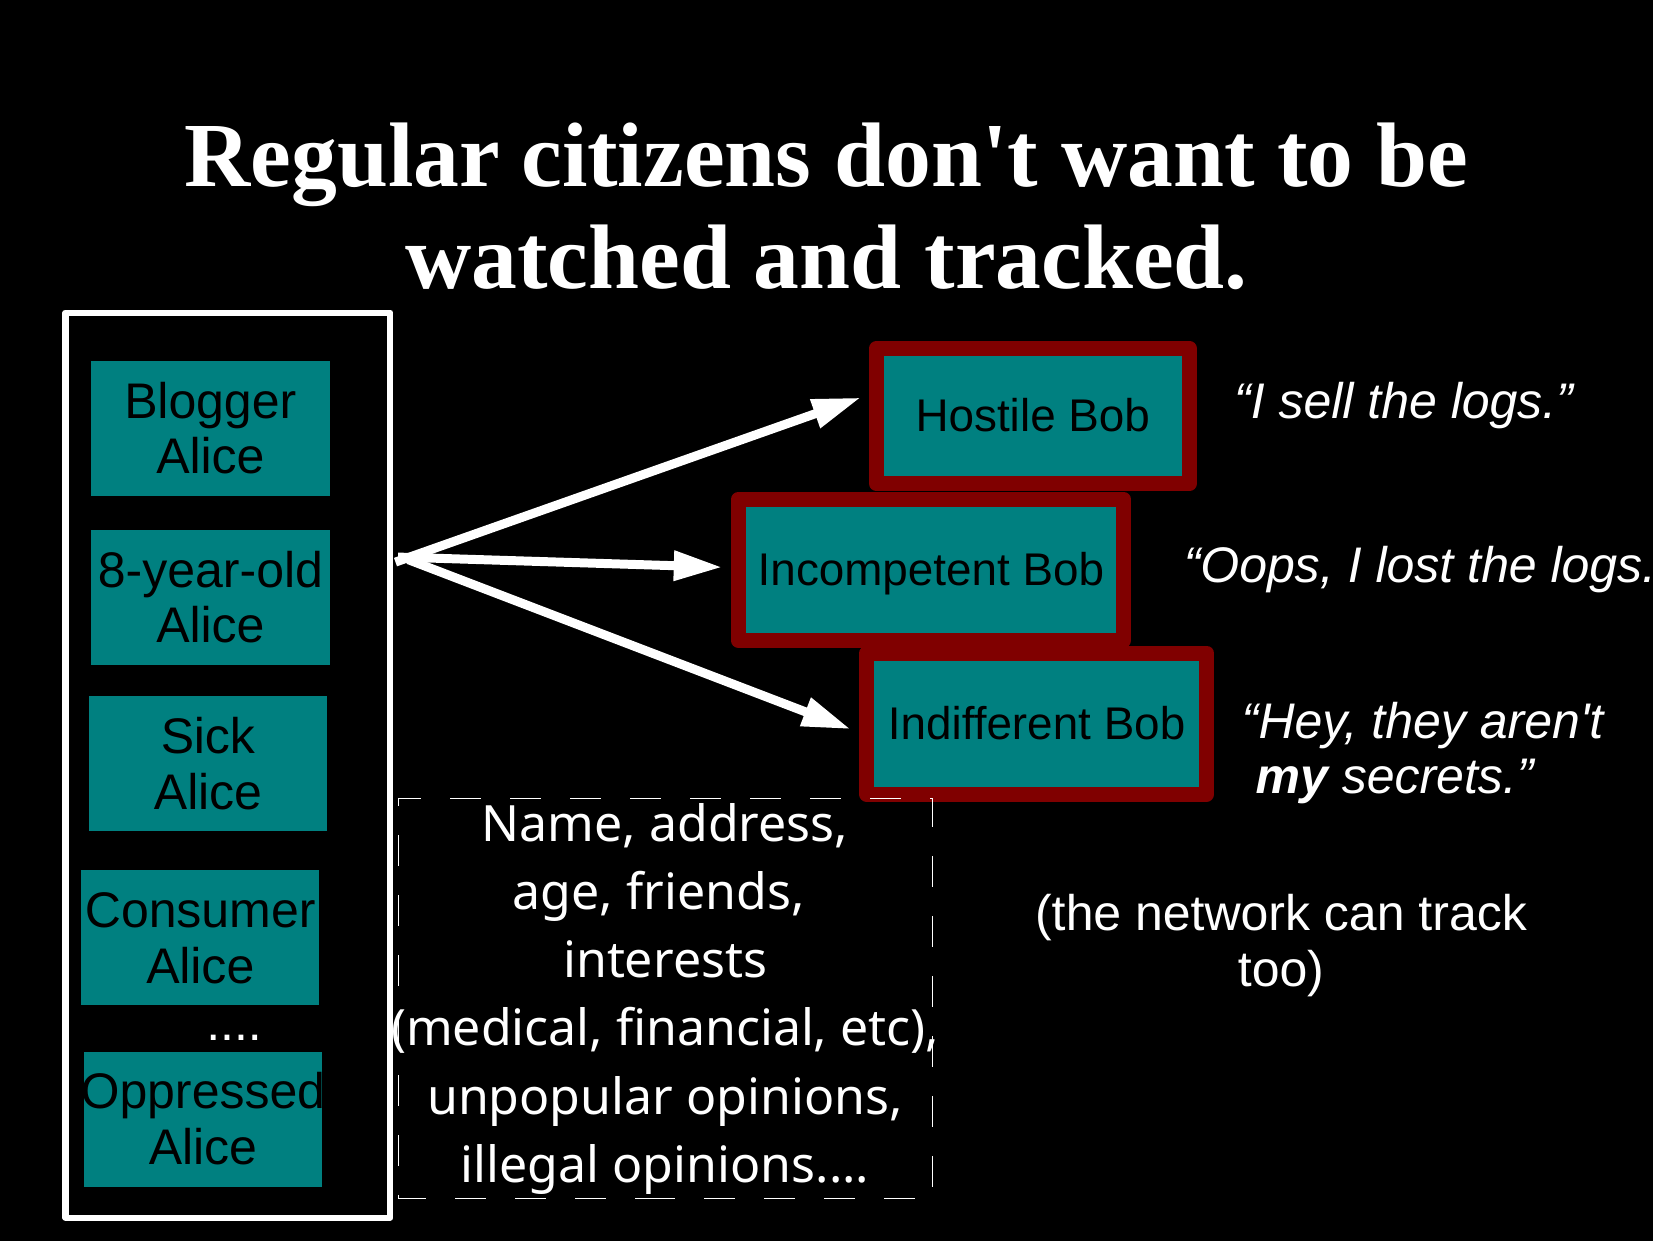

# Regular citizens don't want to be watched and tracked.
Hostile Bob
Blogger
Alice
“I sell the logs.”
Incompetent Bob
“Oops, I lost the logs.”
8-year-old
Alice
Indifferent Bob
“Hey, they aren't
 my secrets.”
Sick
Alice
Name, address,
age, friends,
interests
(medical, financial, etc),
unpopular opinions,
illegal opinions....
Consumer
Alice
(the network can track too)
....
Oppressed
Alice